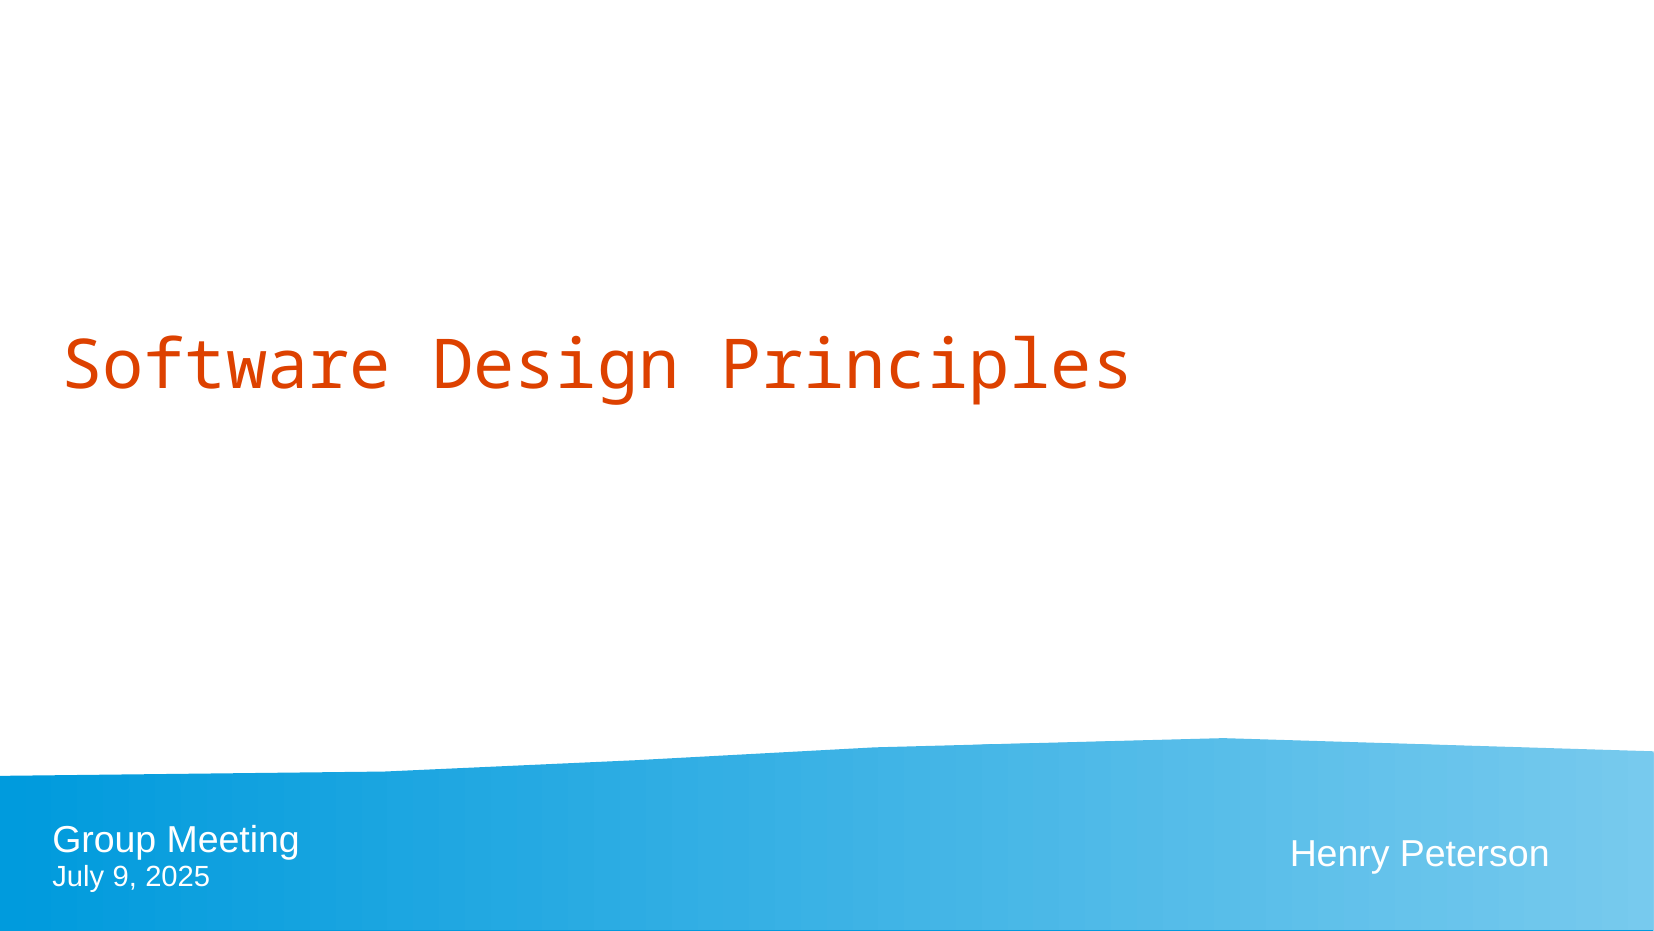

# Software Design Principles
Group Meeting
July 9, 2025
Henry Peterson